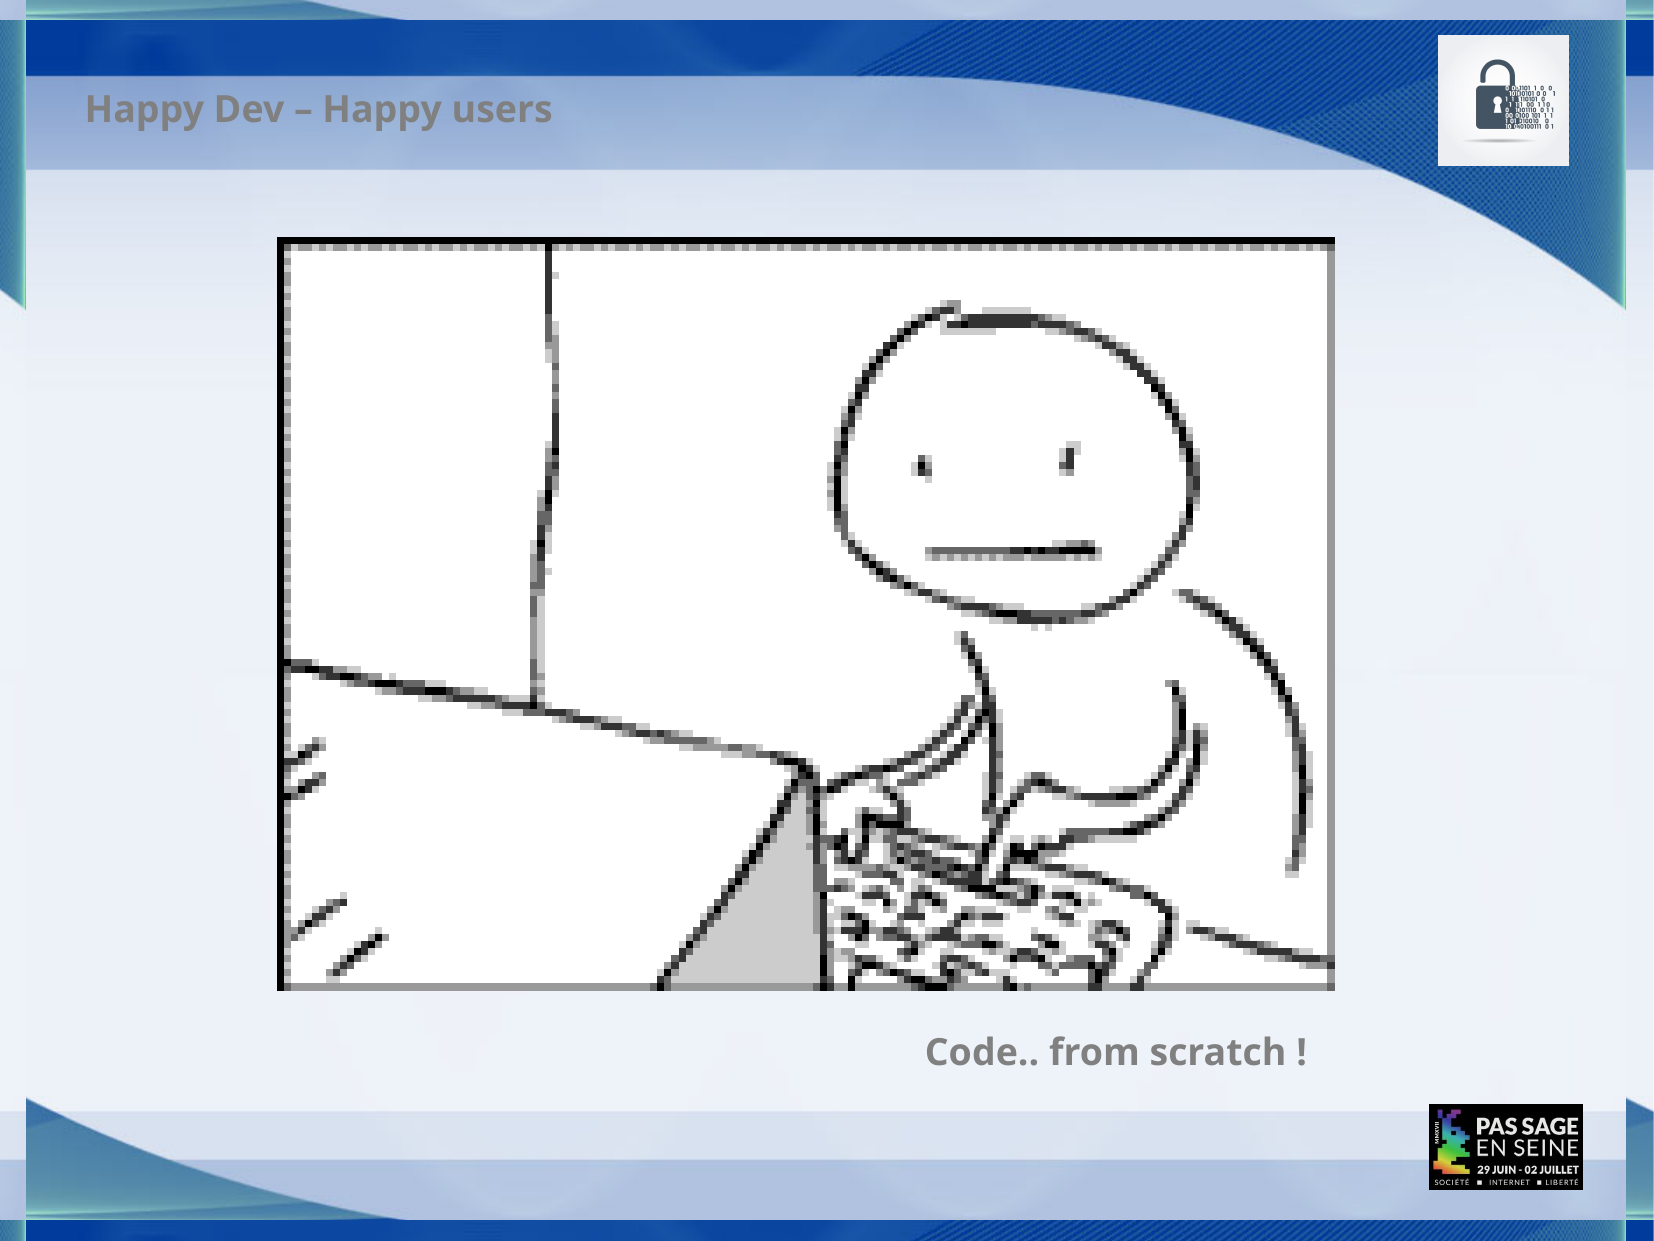

# Happy Dev – Happy users
Code.. from scratch !